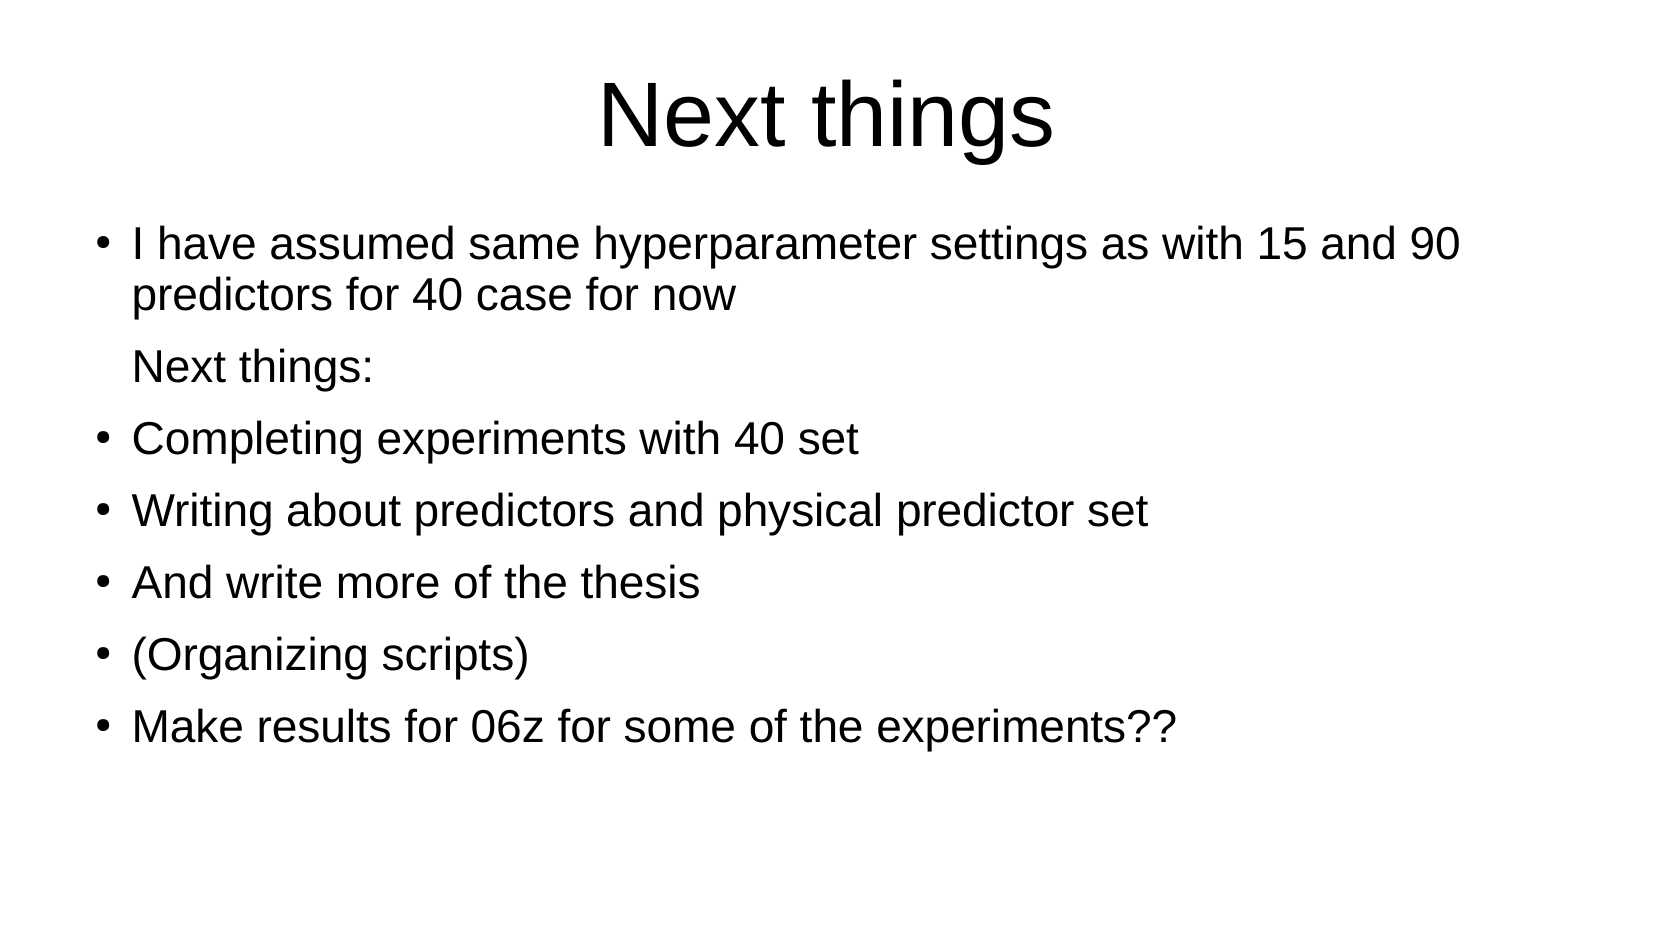

# Next things
I have assumed same hyperparameter settings as with 15 and 90 predictors for 40 case for now
Next things:
Completing experiments with 40 set
Writing about predictors and physical predictor set
And write more of the thesis
(Organizing scripts)
Make results for 06z for some of the experiments??